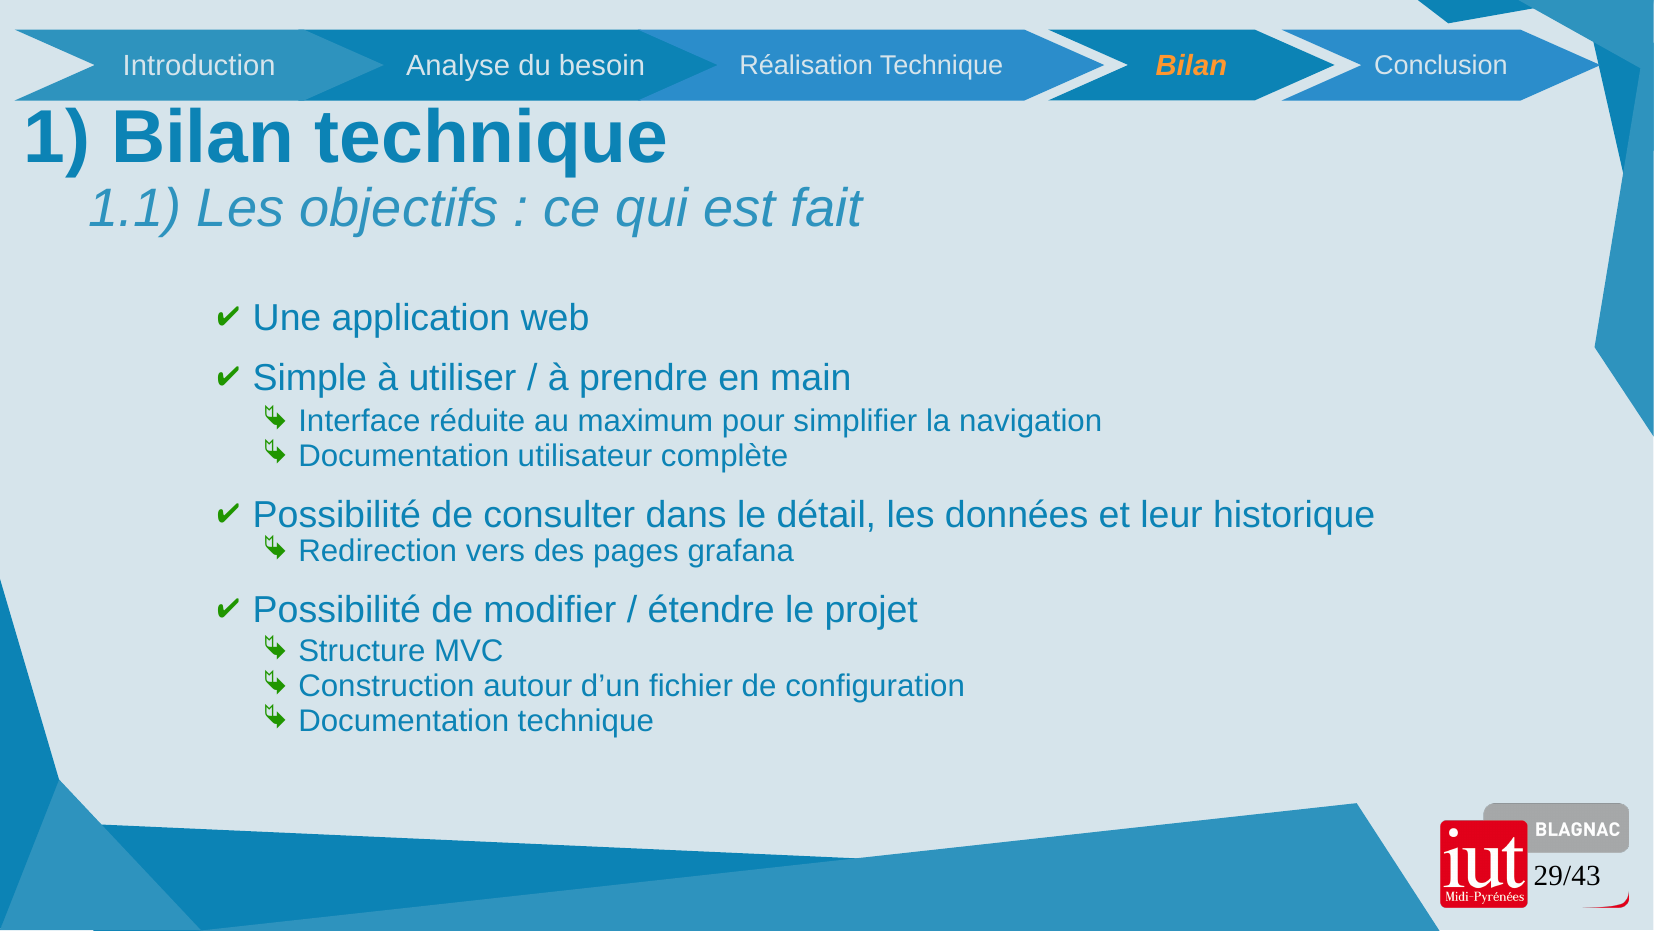

Bilan
Introduction
 Analyse du besoin
Réalisation Technique
Conclusion
# 1) Bilan technique
1.1) Les objectifs : ce qui est fait
Une application web
Simple à utiliser / à prendre en main
Possibilité de consulter dans le détail, les données et leur historique
Possibilité de modifier / étendre le projet
Interface réduite au maximum pour simplifier la navigation
Documentation utilisateur complète
Redirection vers des pages grafana
Structure MVC
Construction autour d’un fichier de configuration
Documentation technique
29